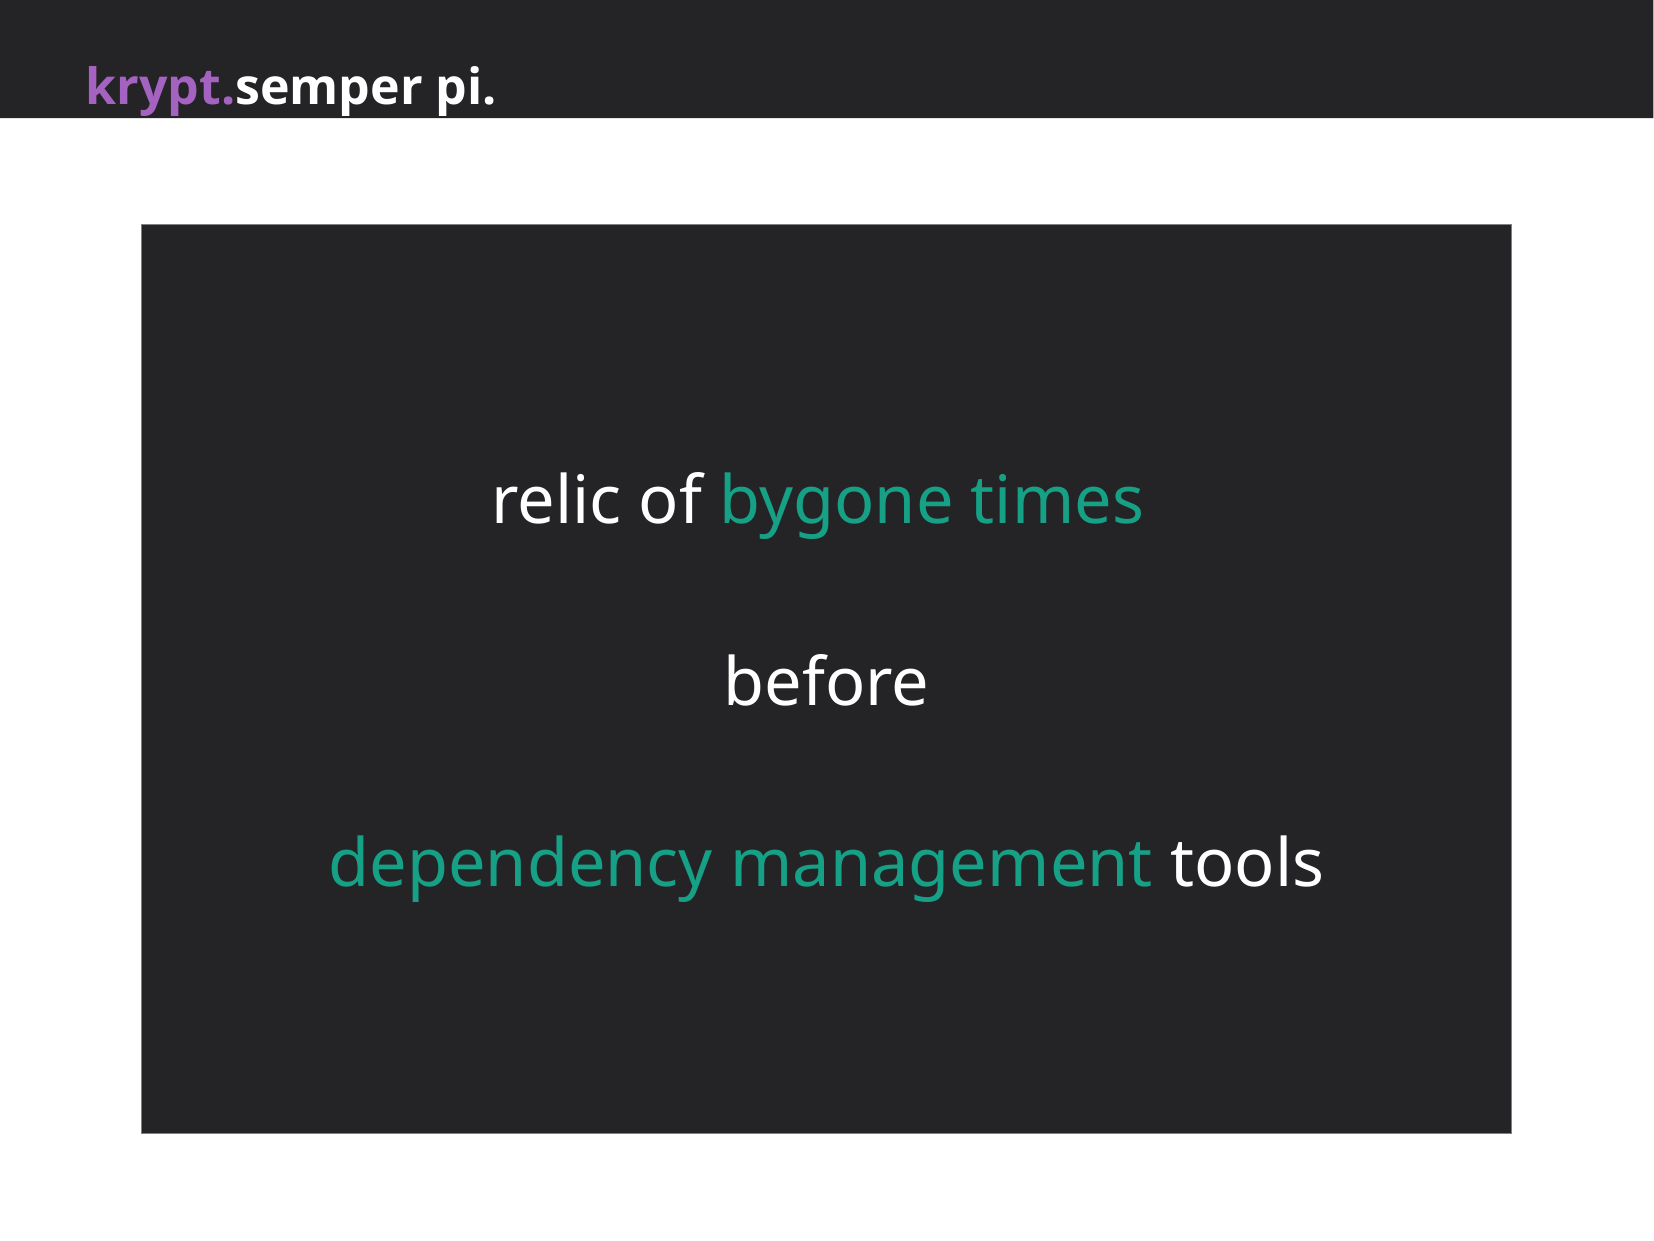

krypt.semper pi.
relic of bygone times
before
dependency management tools
krypt first of all is a framework